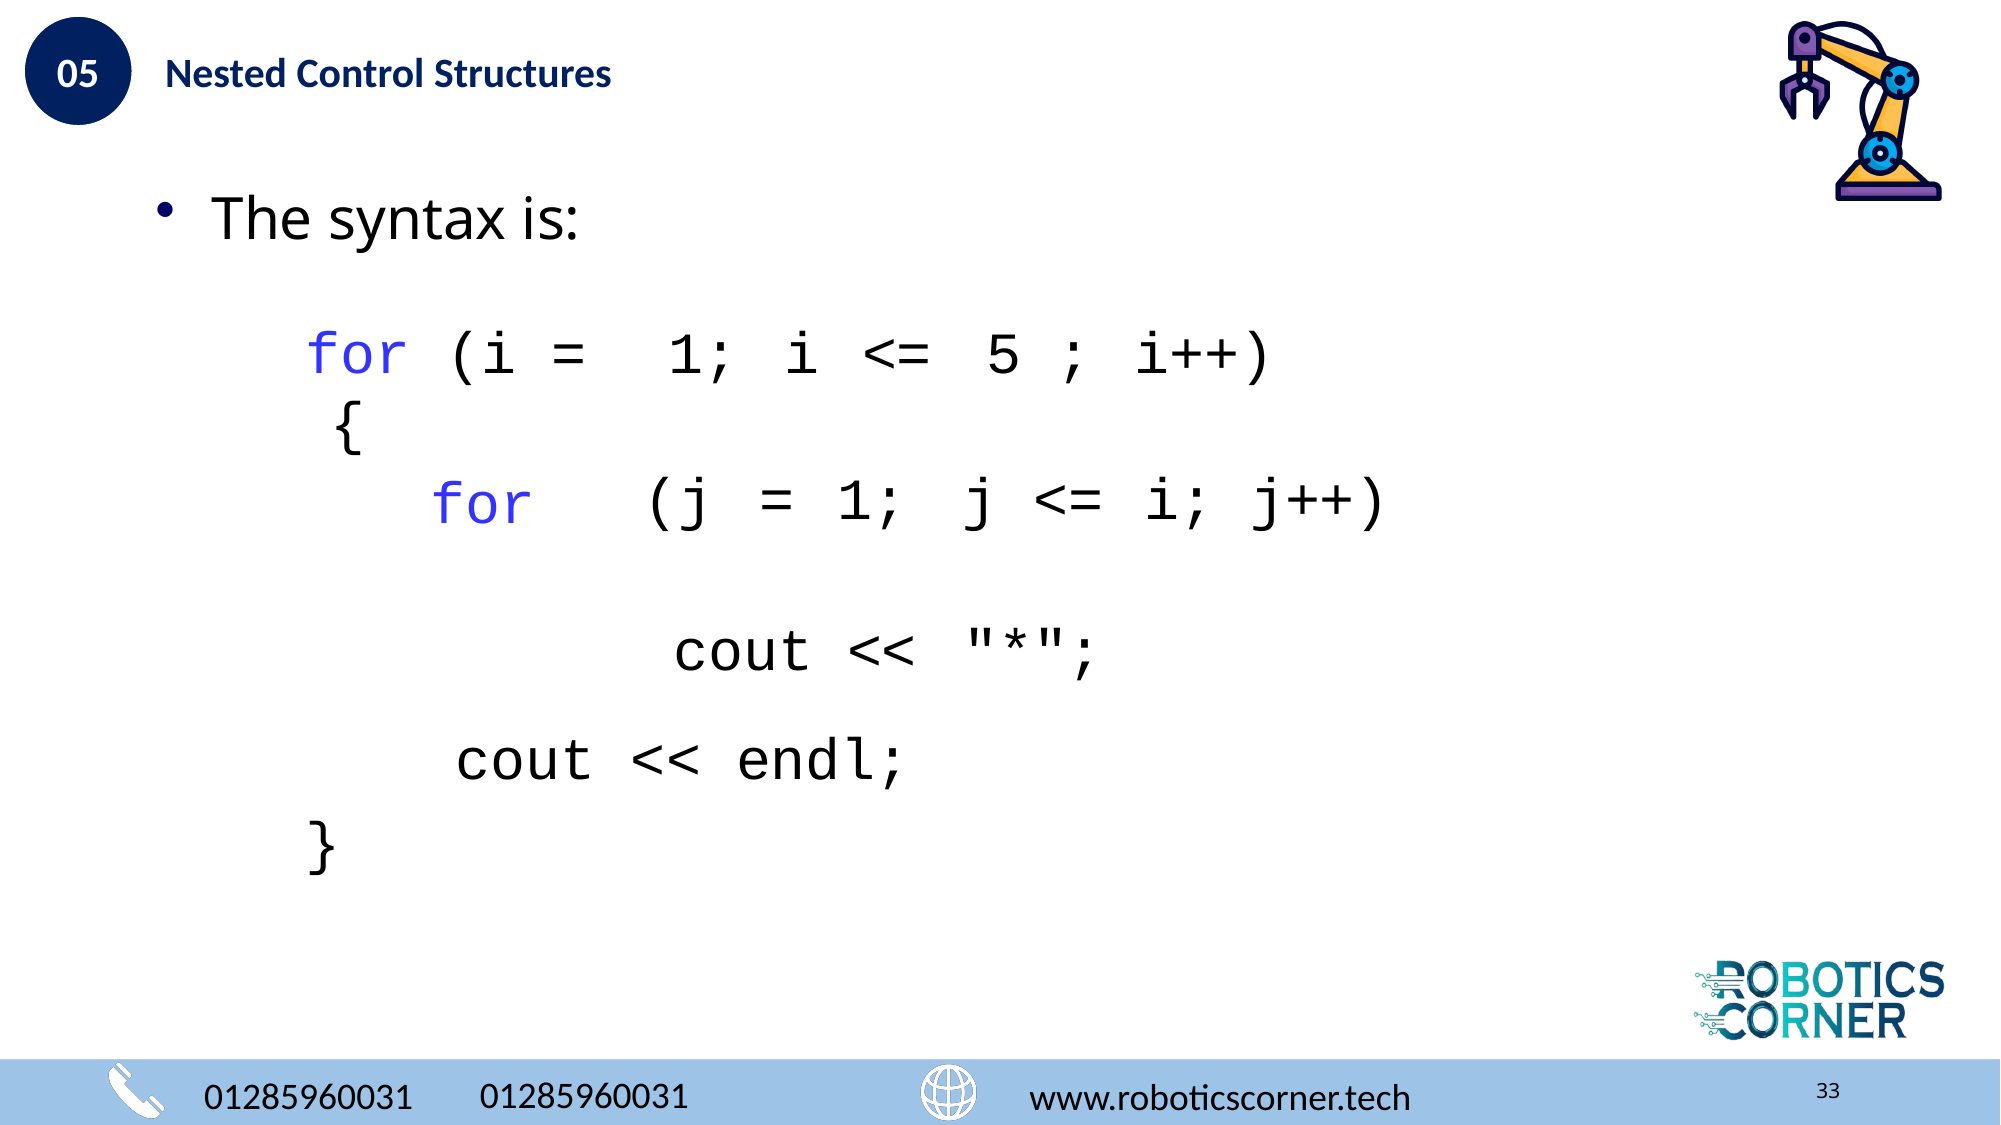

05
Nested Control Structures
| The syntax is: | | | | | |
| --- | --- | --- | --- | --- | --- |
| for (i = | 1; | i | <= | 5 ; | i++) |
| { for | (j | = | 1; | j <= | i; j++) |
| cout | | | << | "\*"; | |
cout << endl;
}
C++ Programming: From Problem Analysis to Program Design, Third Edition
01285960031
01285960031
www.roboticscorner.tech